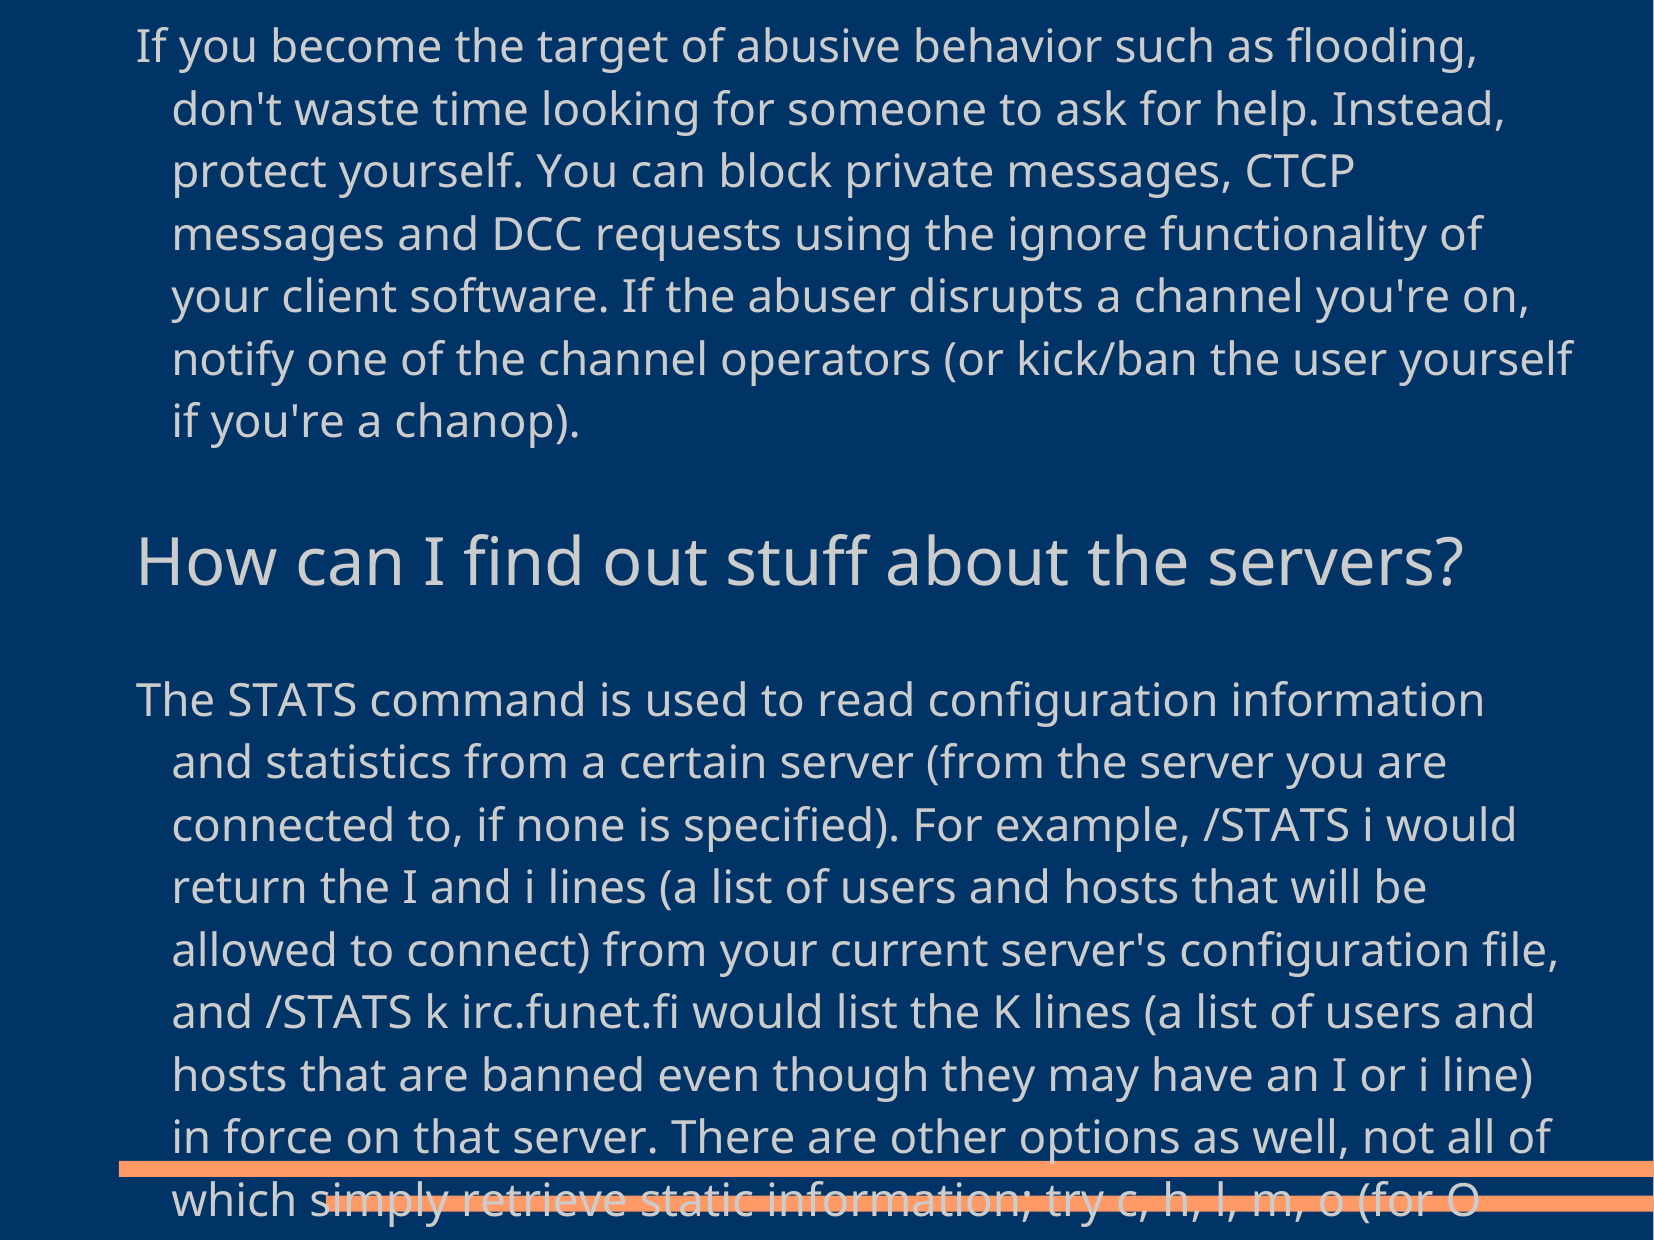

How do I get rid of someone who annoys me?
If you become the target of abusive behavior such as flooding, don't waste time looking for someone to ask for help. Instead, protect yourself. You can block private messages, CTCP messages and DCC requests using the ignore functionality of your client software. If the abuser disrupts a channel you're on, notify one of the channel operators (or kick/ban the user yourself if you're a chanop).
How can I find out stuff about the servers?
The STATS command is used to read configuration information and statistics from a certain server (from the server you are connected to, if none is specified). For example, /STATS i would return the I and i lines (a list of users and hosts that will be allowed to connect) from your current server's configuration file, and /STATS k irc.funet.fi would list the K lines (a list of users and hosts that are banned even though they may have an I or i line) in force on that server. There are other options as well, not all of which simply retrieve static information; try c, h, l, m, o (for O lines, or operator host masks), u and y!
#